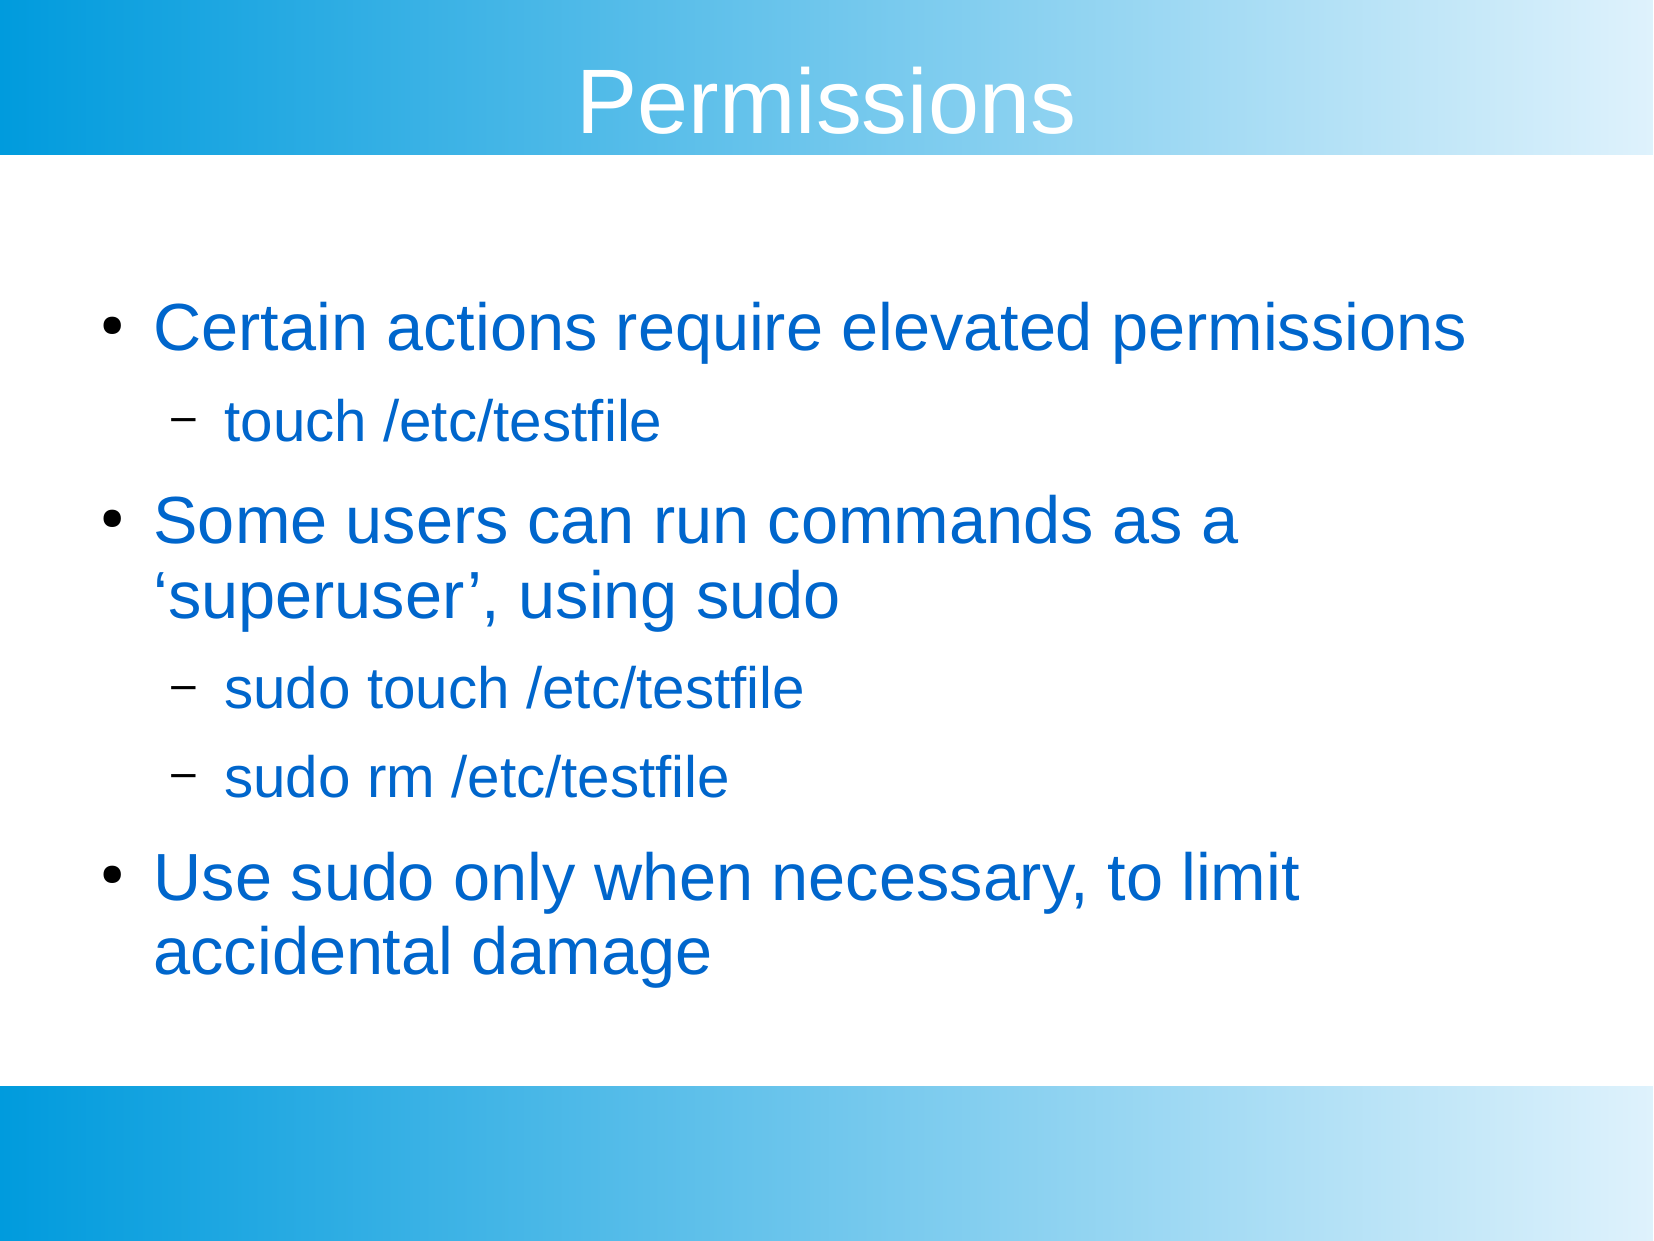

# Permissions
Certain actions require elevated permissions
touch /etc/testfile
Some users can run commands as a ‘superuser’, using sudo
sudo touch /etc/testfile
sudo rm /etc/testfile
Use sudo only when necessary, to limit accidental damage